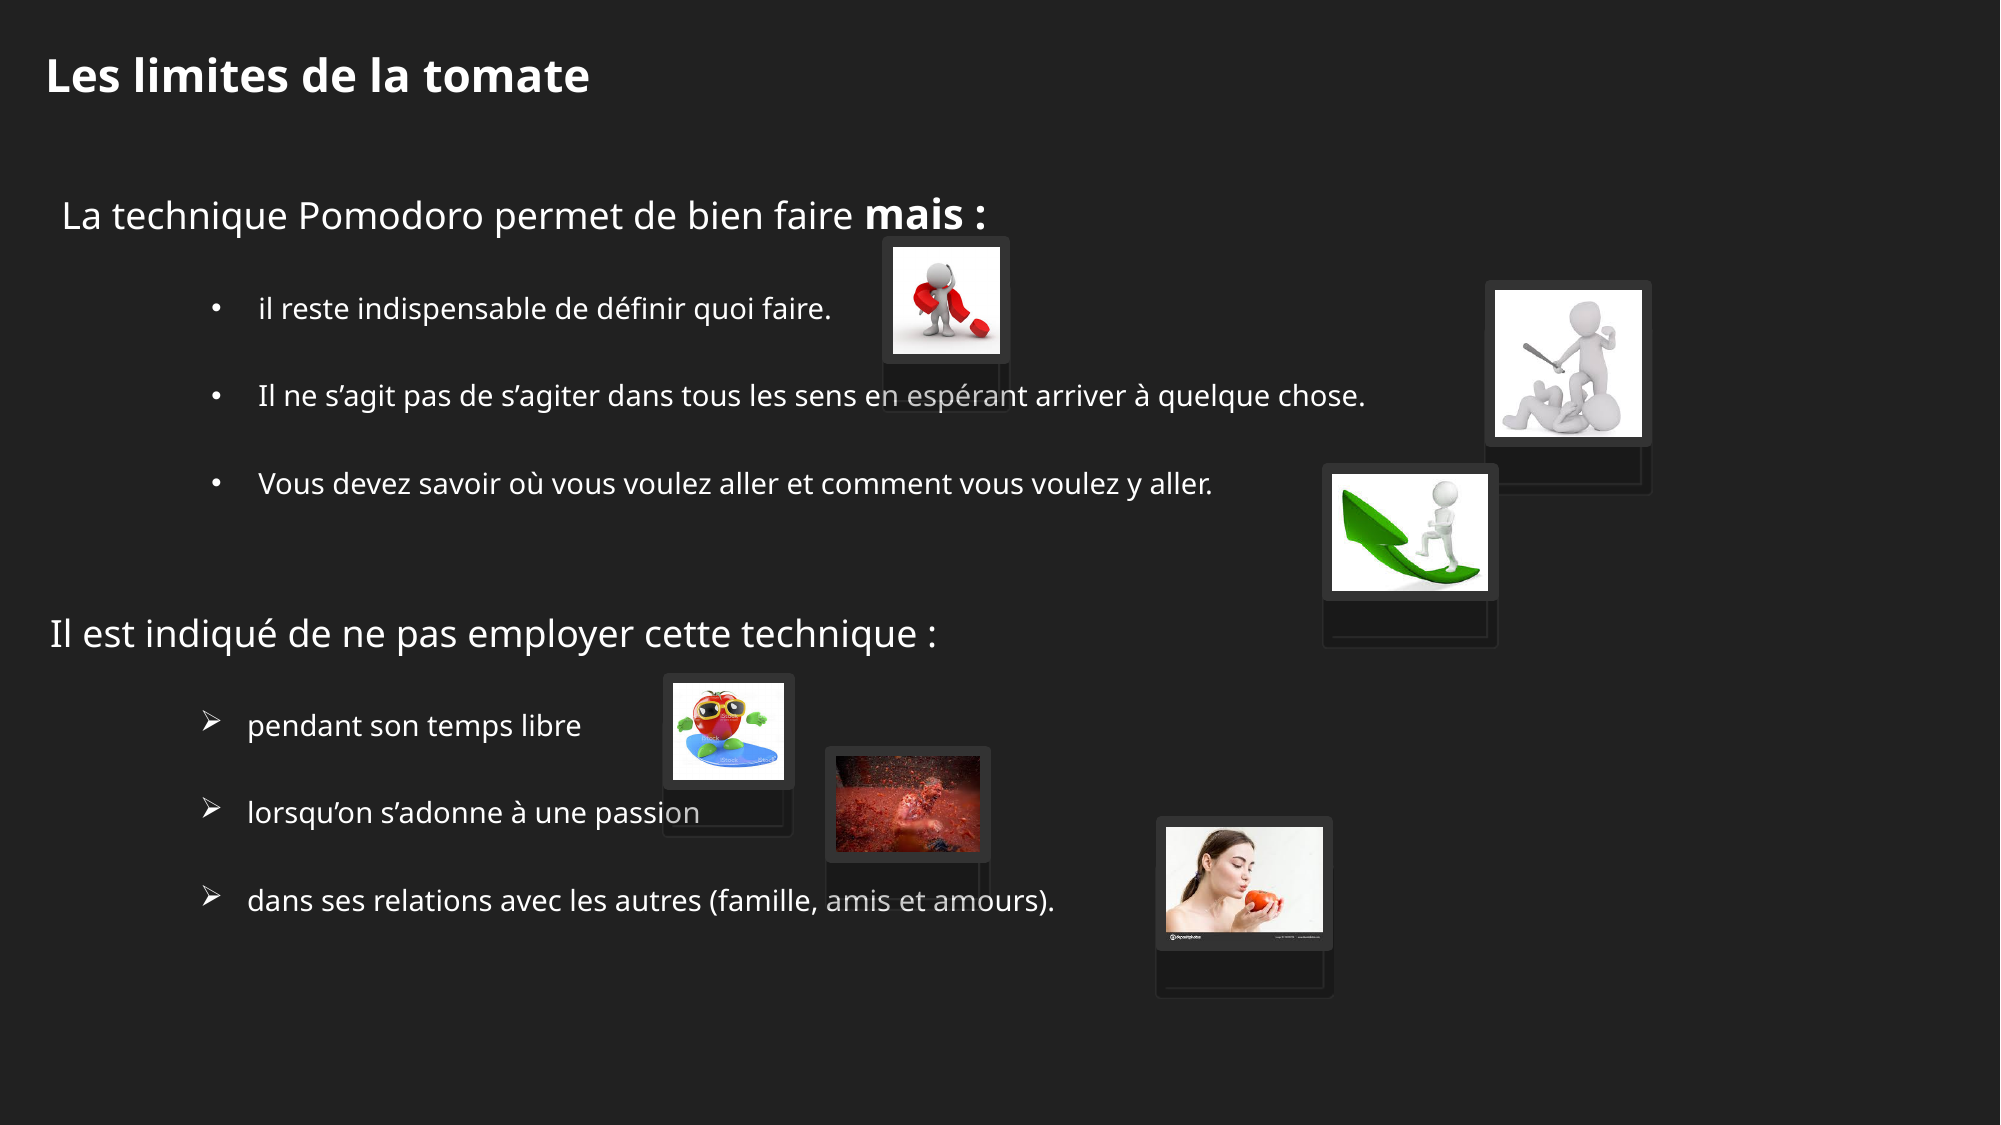

Les limites de la tomate
La technique Pomodoro permet de bien faire mais :
il reste indispensable de définir quoi faire.
Il ne s’agit pas de s’agiter dans tous les sens en espérant arriver à quelque chose.
Vous devez savoir où vous voulez aller et comment vous voulez y aller.
Il est indiqué de ne pas employer cette technique :
pendant son temps libre
lorsqu’on s’adonne à une passion
dans ses relations avec les autres (famille, amis et amours).